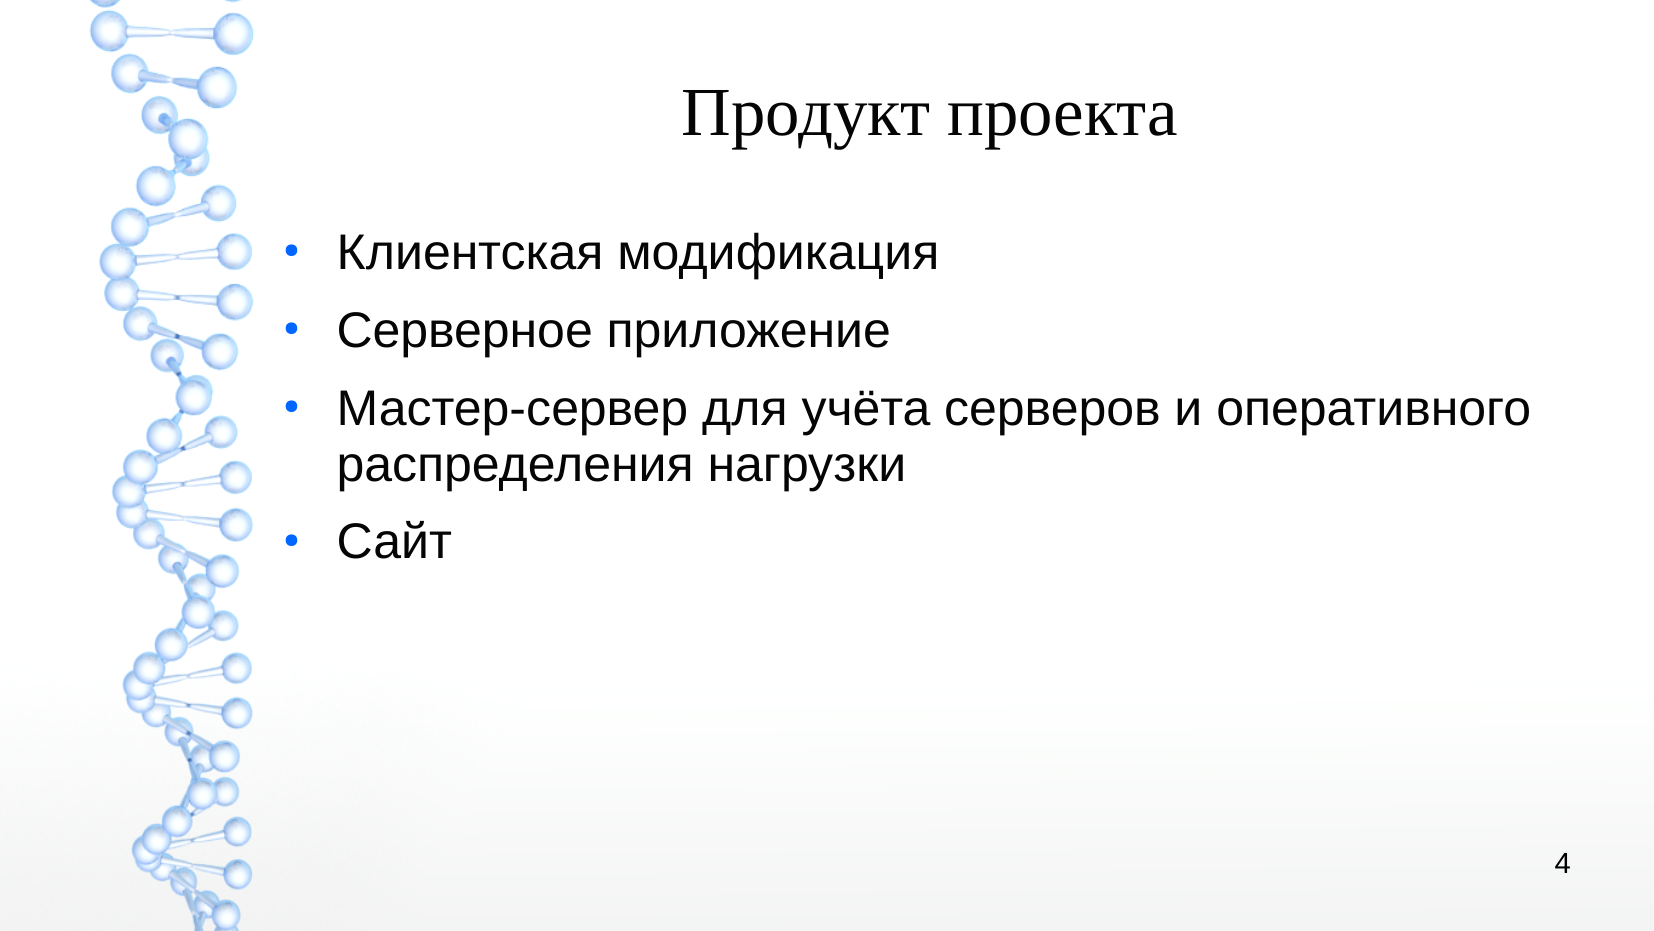

# Продукт проекта
Клиентская модификация
Серверное приложение
Мастер-сервер для учёта серверов и оперативного распределения нагрузки
Сайт
4